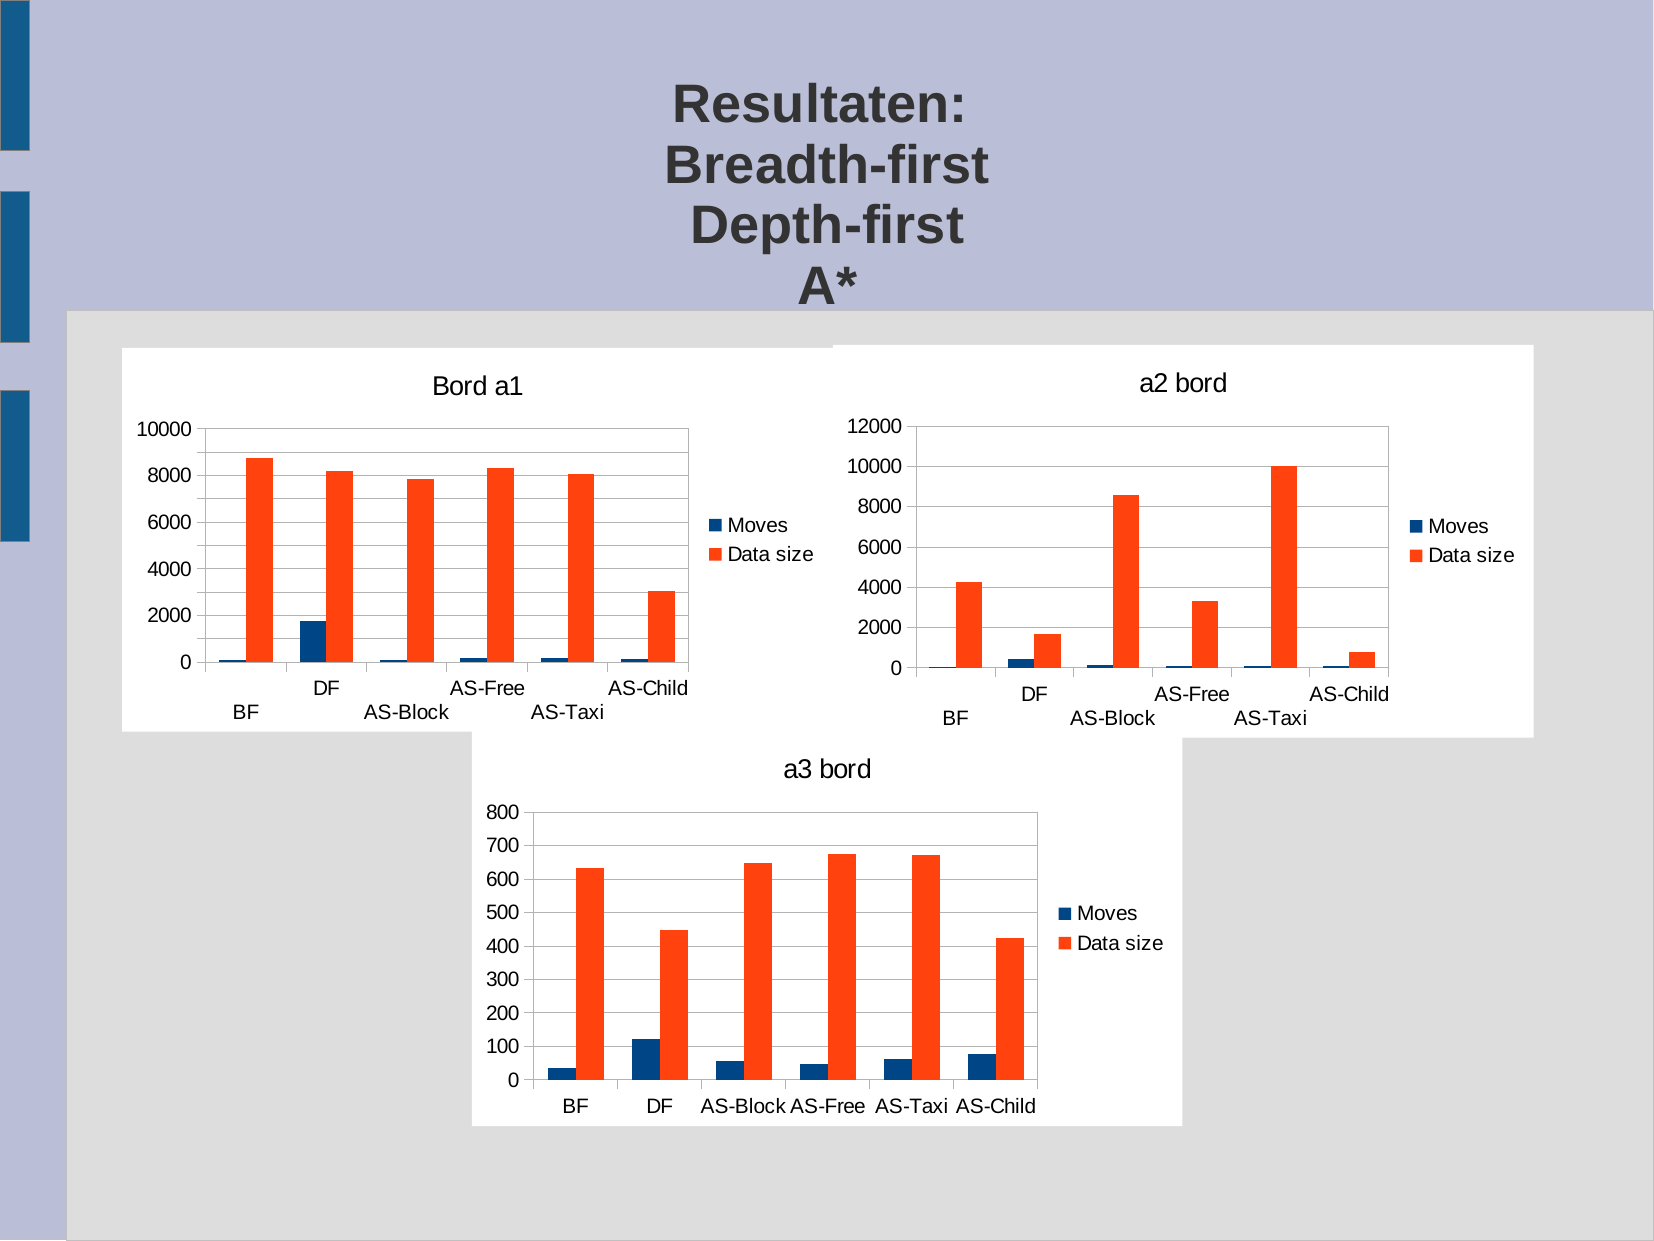

# Resultaten: Breadth-first Depth-first A*
### Chart: a2 bord
| Category | Moves | Data size |
|---|---|---|
| BF | 29.0 | 4251.0 |
| DF | 450.0 | 1701.0 |
| AS-Block | 126.0 | 8608.0 |
| AS-Free | 74.0 | 3298.0 |
| AS-Taxi | 71.0 | 10047.0 |
| AS-Child | 82.0 | 805.0 |
### Chart: Bord a1
| Category | Moves | Data size |
|---|---|---|
| BF | 83.0 | 8752.0 |
| DF | 1760.0 | 8181.0 |
| AS-Block | 114.0 | 7871.0 |
| AS-Free | 192.0 | 8320.0 |
| AS-Taxi | 162.0 | 8078.0 |
| AS-Child | 142.0 | 3029.0 |
### Chart: a3 bord
| Category | Moves | Data size |
|---|---|---|
| BF | 35.0 | 632.0 |
| DF | 123.0 | 447.0 |
| AS-Block | 55.0 | 647.0 |
| AS-Free | 46.0 | 674.0 |
| AS-Taxi | 62.0 | 672.0 |
| AS-Child | 77.0 | 425.0 |